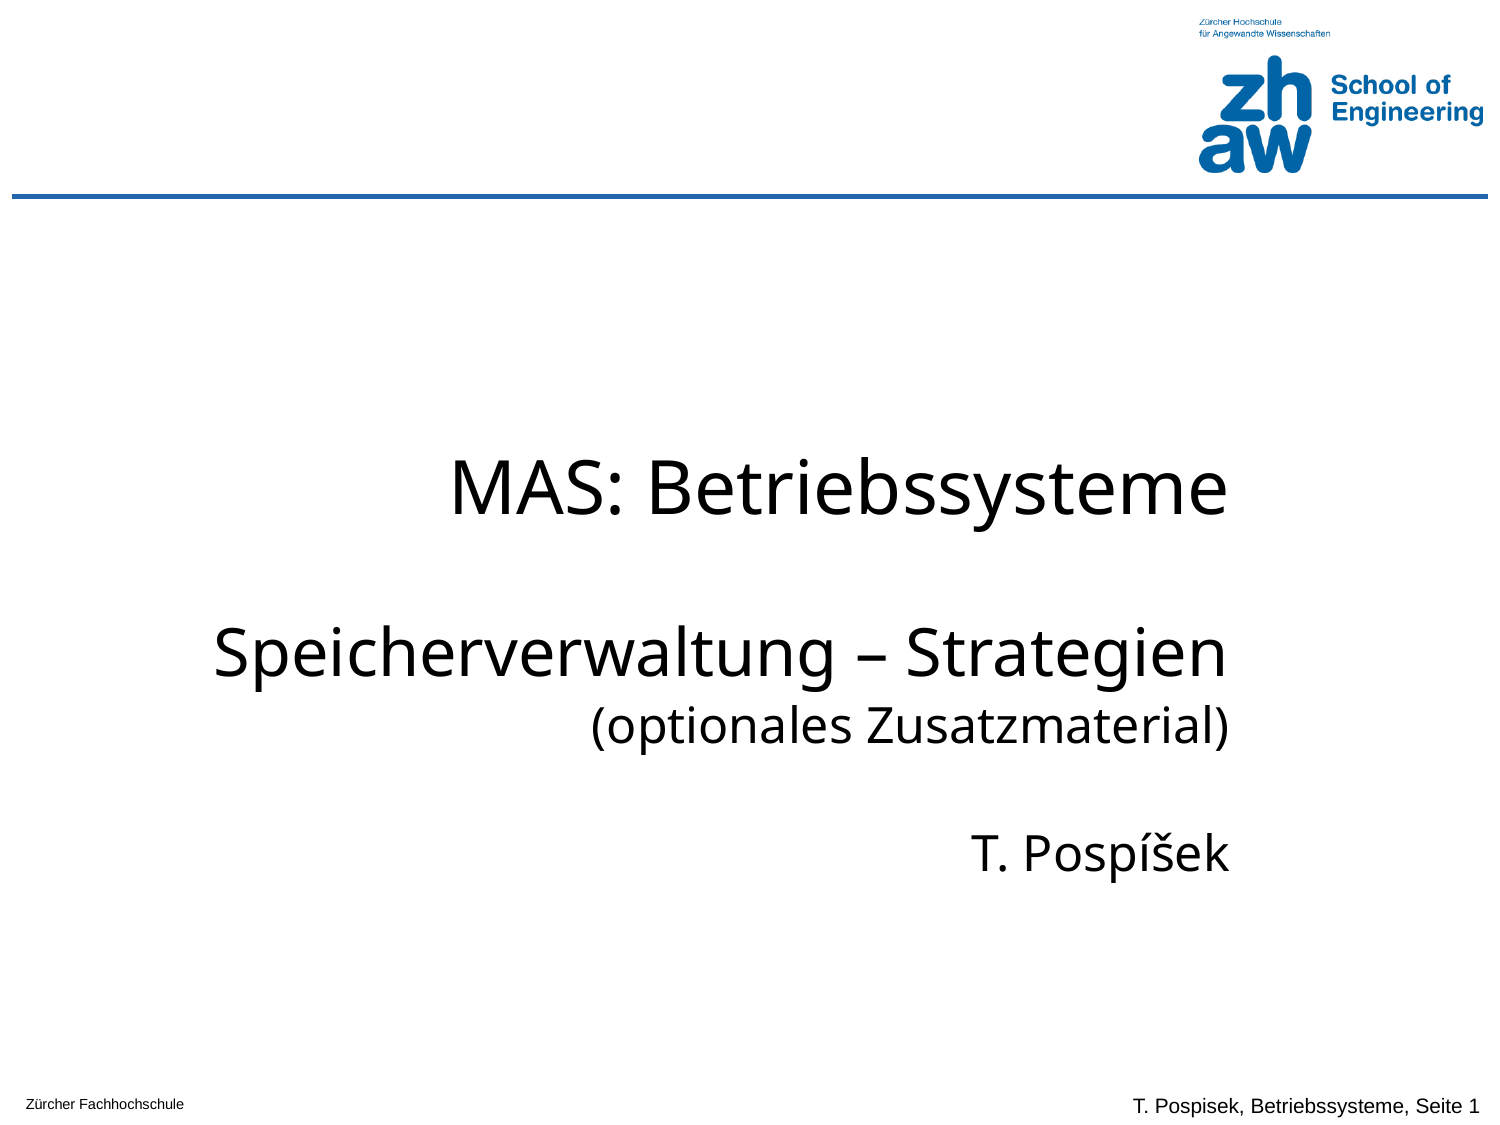

MAS: Betriebssysteme
Speicherverwaltung – Strategien
(optionales Zusatzmaterial)
T. Pospíšek